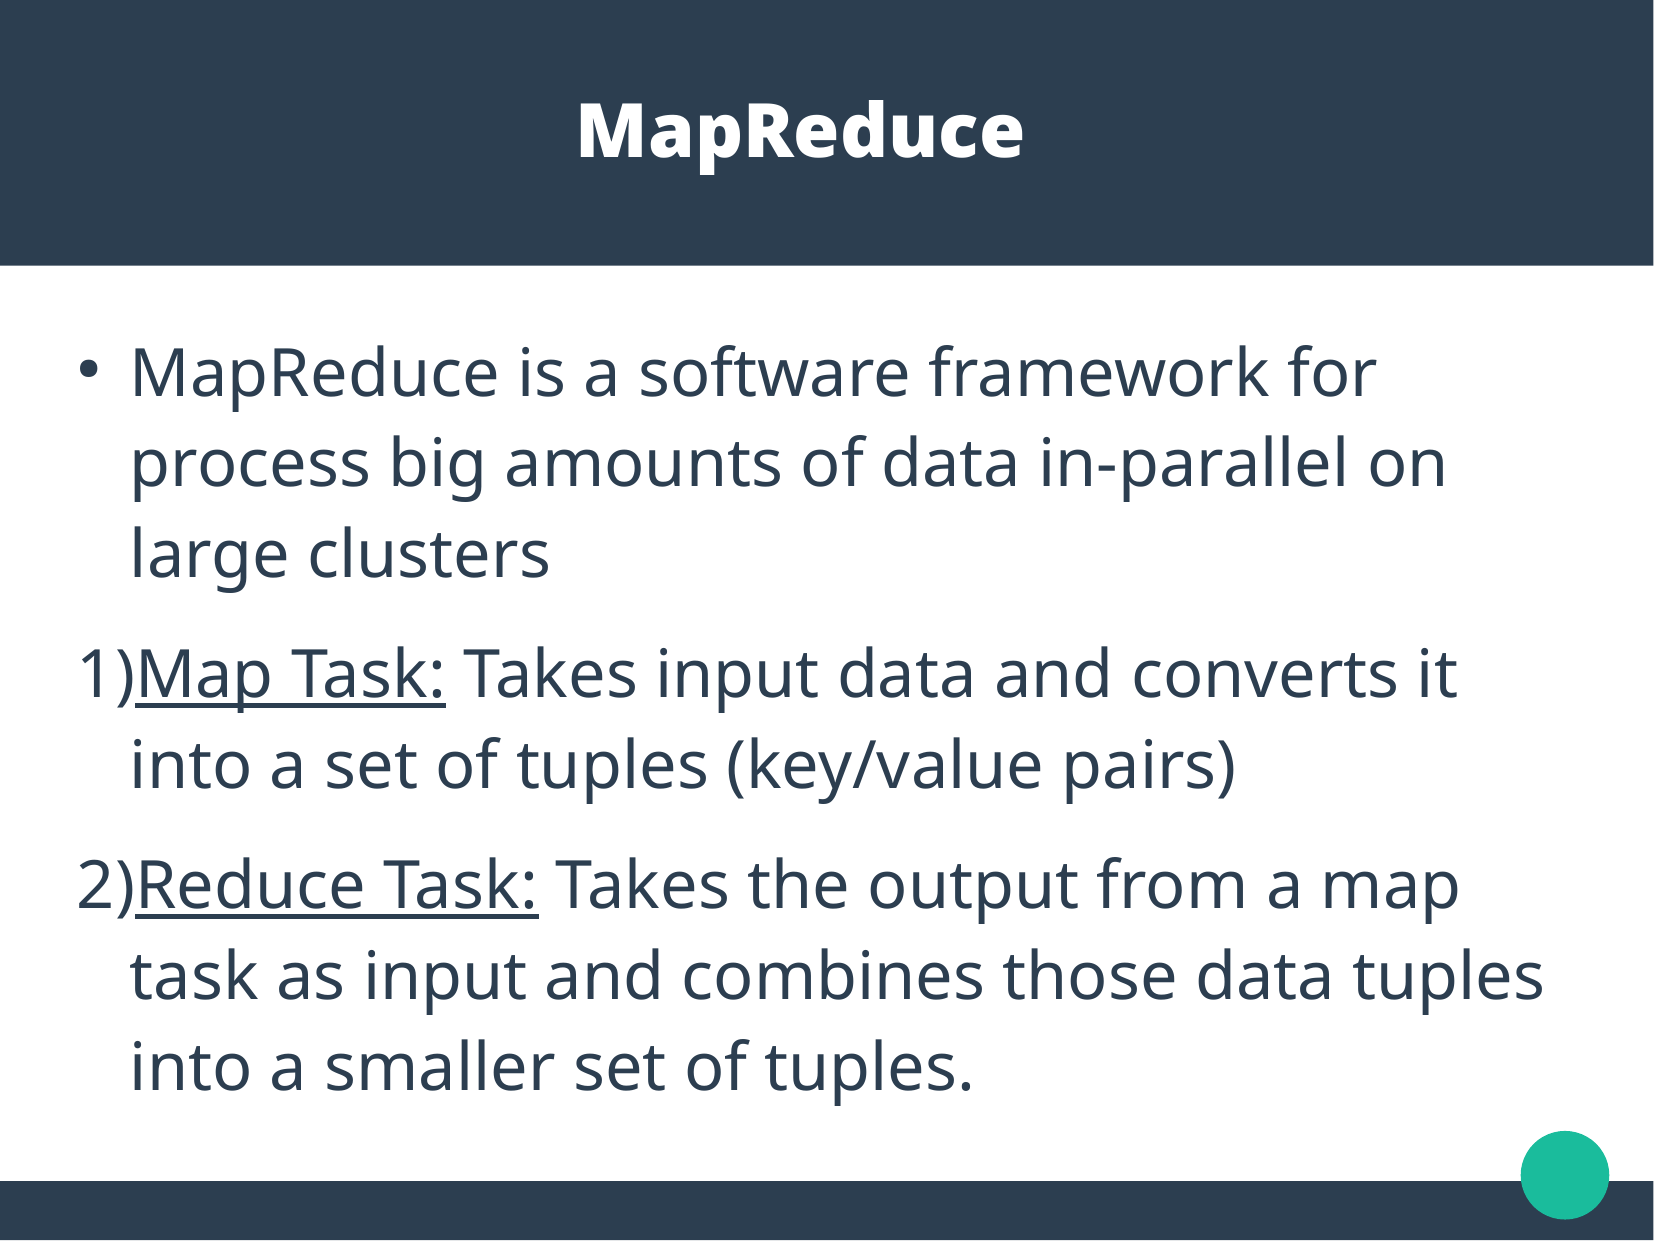

# MapReduce
MapReduce is a software framework for process big amounts of data in-parallel on large clusters
Map Task: Takes input data and converts it into a set of tuples (key/value pairs)
Reduce Task: Takes the output from a map task as input and combines those data tuples into a smaller set of tuples.